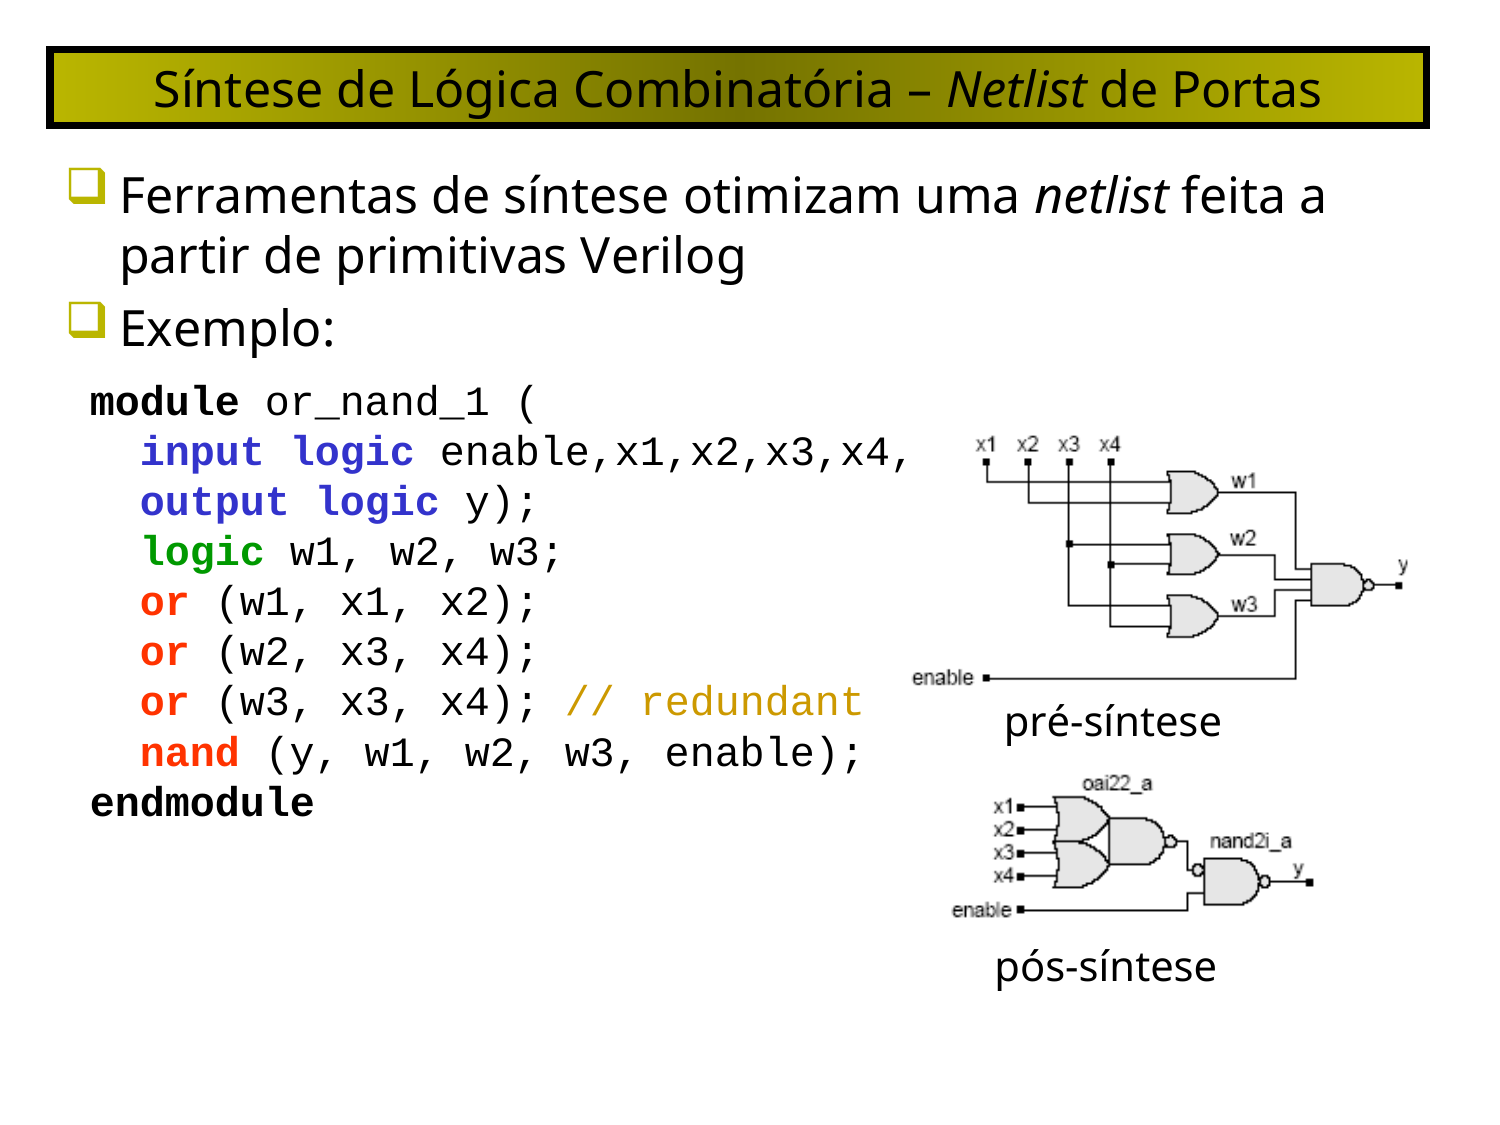

# Síntese de Lógica Combinatória – Netlist de Portas
Ferramentas de síntese otimizam uma netlist feita a partir de primitivas Verilog
Exemplo:
module or_nand_1 (
 input logic enable,x1,x2,x3,x4,
 output logic y);
 logic w1, w2, w3;
 or (w1, x1, x2);
 or (w2, x3, x4);
 or (w3, x3, x4); // redundant
 nand (y, w1, w2, w3, enable);
endmodule
pré-síntese
pós-síntese